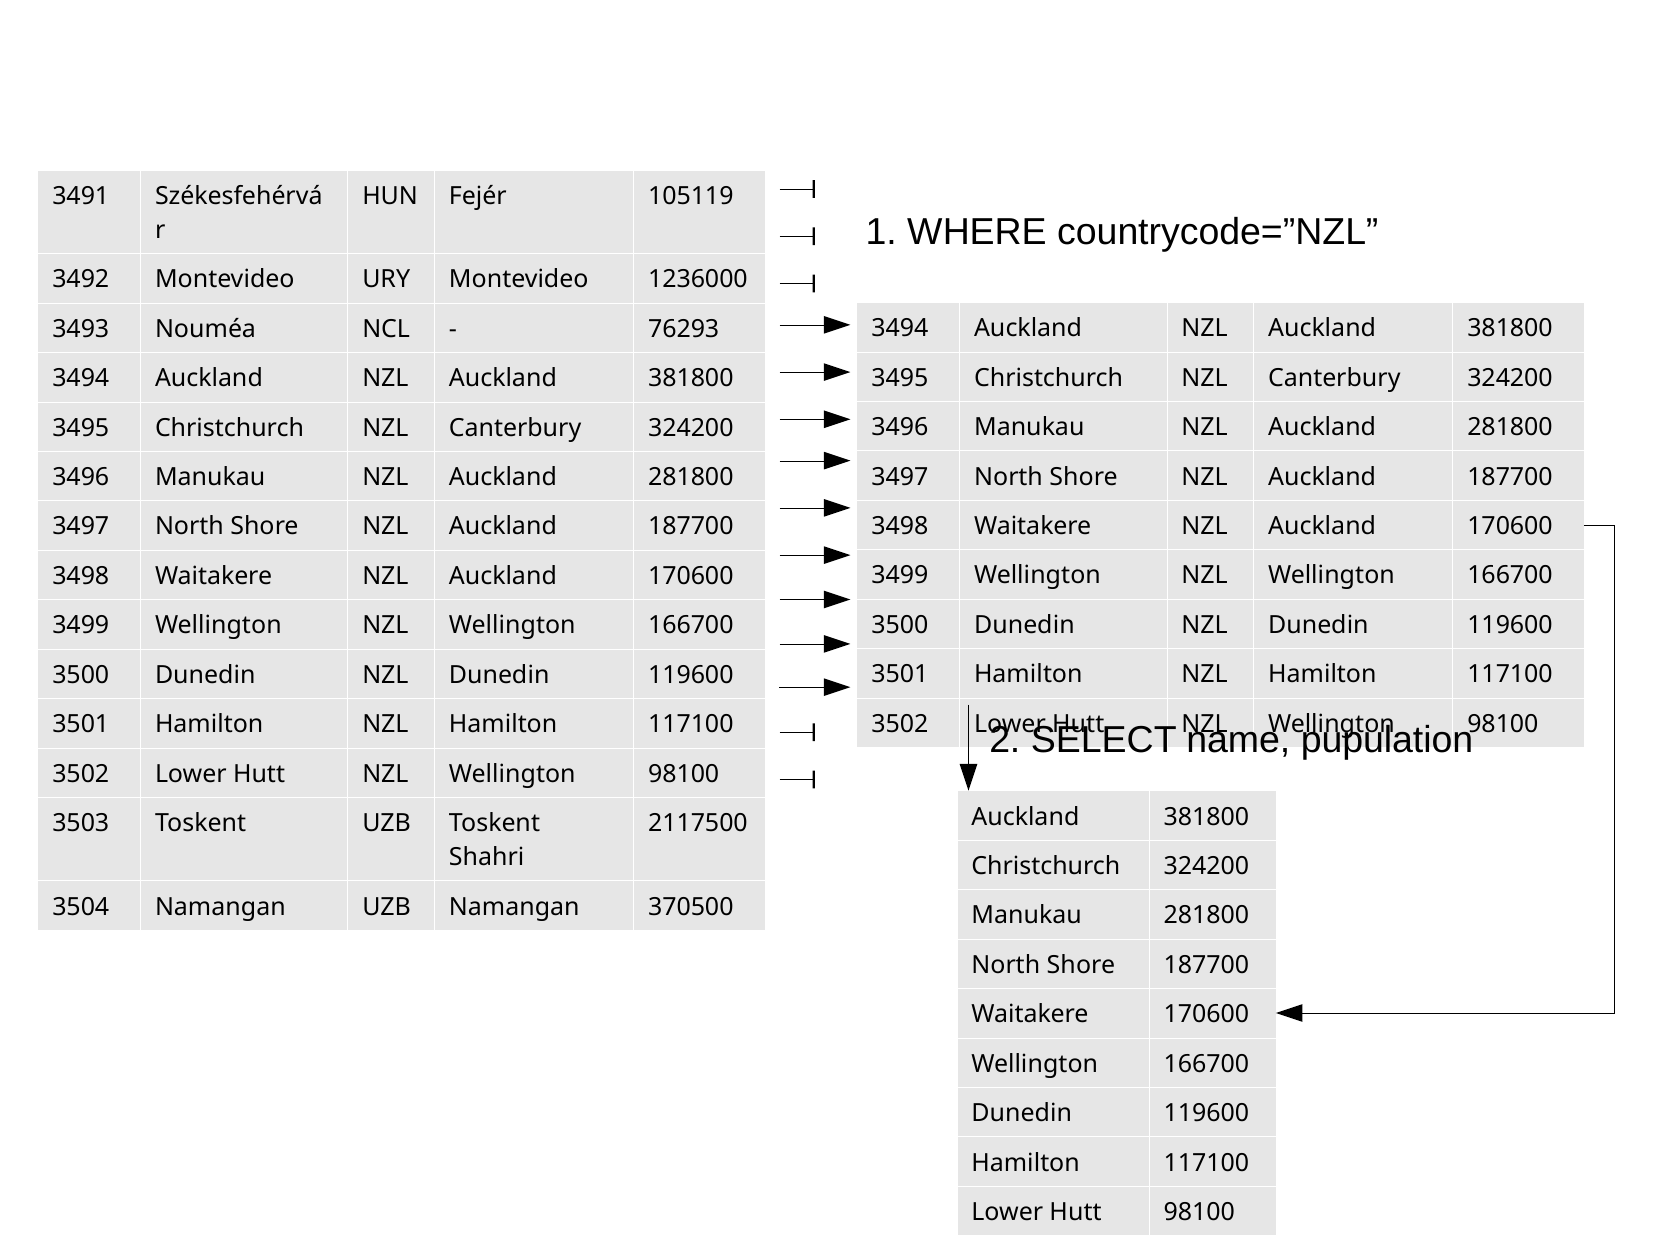

| 3491 | Székesfehérvár | HUN | Fejér | 105119 |
| --- | --- | --- | --- | --- |
| 3492 | Montevideo | URY | Montevideo | 1236000 |
| 3493 | Nouméa | NCL | - | 76293 |
| 3494 | Auckland | NZL | Auckland | 381800 |
| 3495 | Christchurch | NZL | Canterbury | 324200 |
| 3496 | Manukau | NZL | Auckland | 281800 |
| 3497 | North Shore | NZL | Auckland | 187700 |
| 3498 | Waitakere | NZL | Auckland | 170600 |
| 3499 | Wellington | NZL | Wellington | 166700 |
| 3500 | Dunedin | NZL | Dunedin | 119600 |
| 3501 | Hamilton | NZL | Hamilton | 117100 |
| 3502 | Lower Hutt | NZL | Wellington | 98100 |
| 3503 | Toskent | UZB | Toskent Shahri | 2117500 |
| 3504 | Namangan | UZB | Namangan | 370500 |
1. WHERE countrycode=”NZL”
| 3494 | Auckland | NZL | Auckland | 381800 |
| --- | --- | --- | --- | --- |
| 3495 | Christchurch | NZL | Canterbury | 324200 |
| 3496 | Manukau | NZL | Auckland | 281800 |
| 3497 | North Shore | NZL | Auckland | 187700 |
| 3498 | Waitakere | NZL | Auckland | 170600 |
| 3499 | Wellington | NZL | Wellington | 166700 |
| 3500 | Dunedin | NZL | Dunedin | 119600 |
| 3501 | Hamilton | NZL | Hamilton | 117100 |
| 3502 | Lower Hutt | NZL | Wellington | 98100 |
2. SELECT name, pupulation
| Auckland | 381800 |
| --- | --- |
| Christchurch | 324200 |
| Manukau | 281800 |
| North Shore | 187700 |
| Waitakere | 170600 |
| Wellington | 166700 |
| Dunedin | 119600 |
| Hamilton | 117100 |
| Lower Hutt | 98100 |